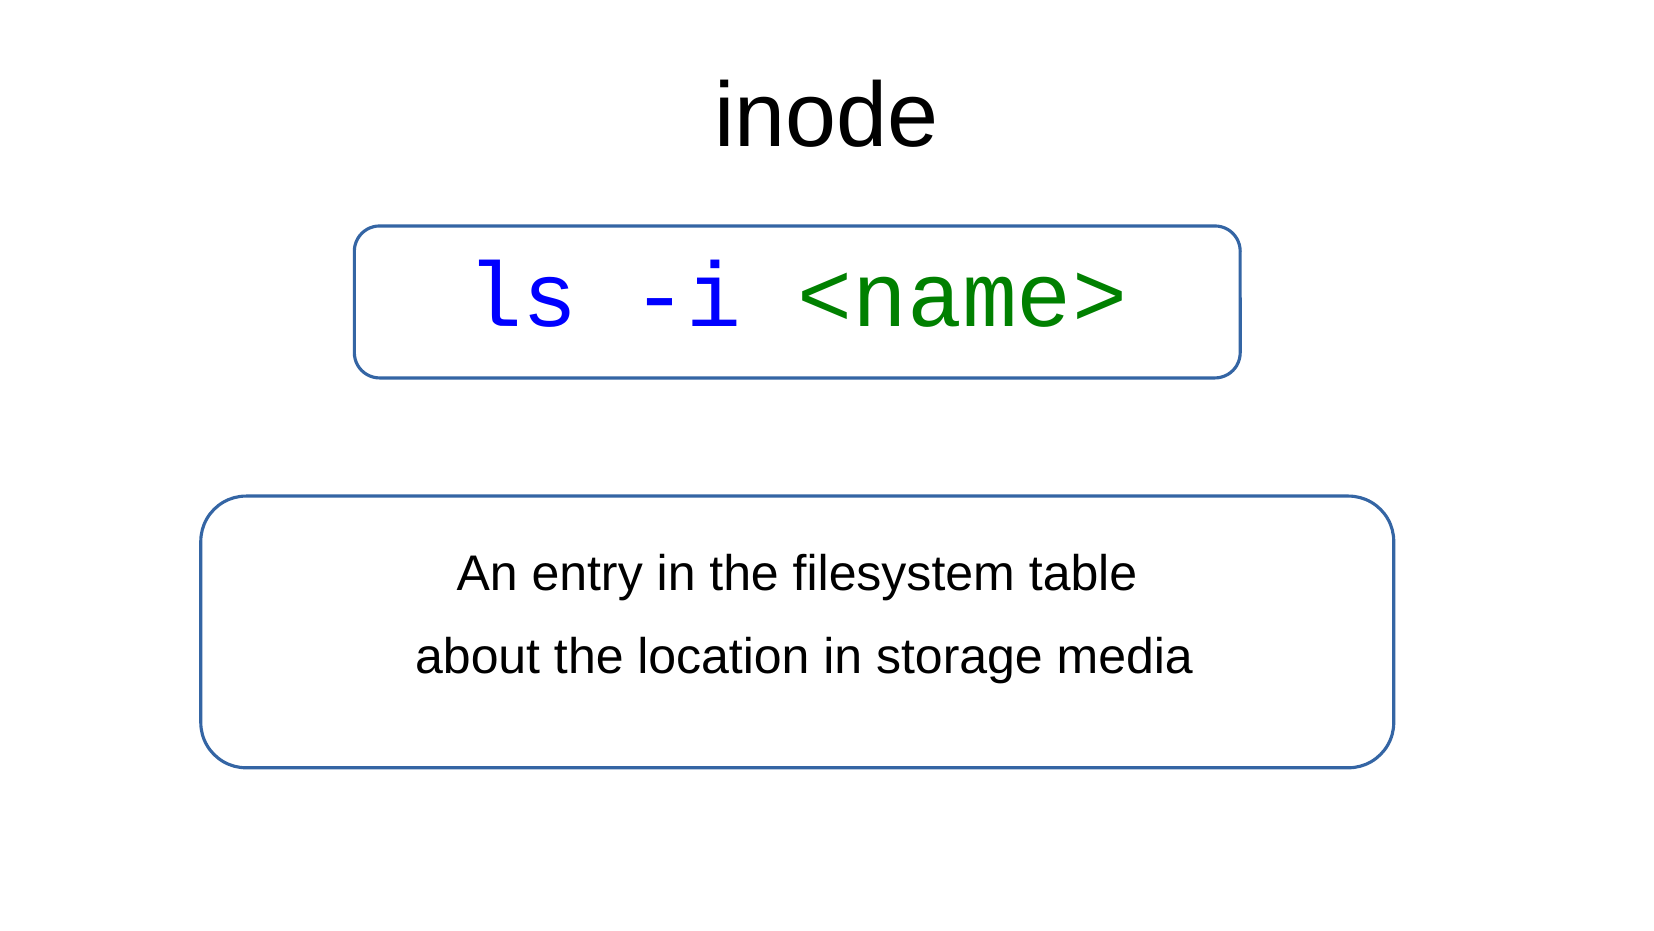

# inode
ls -i <name>
An entry in the filesystem table
 about the location in storage media